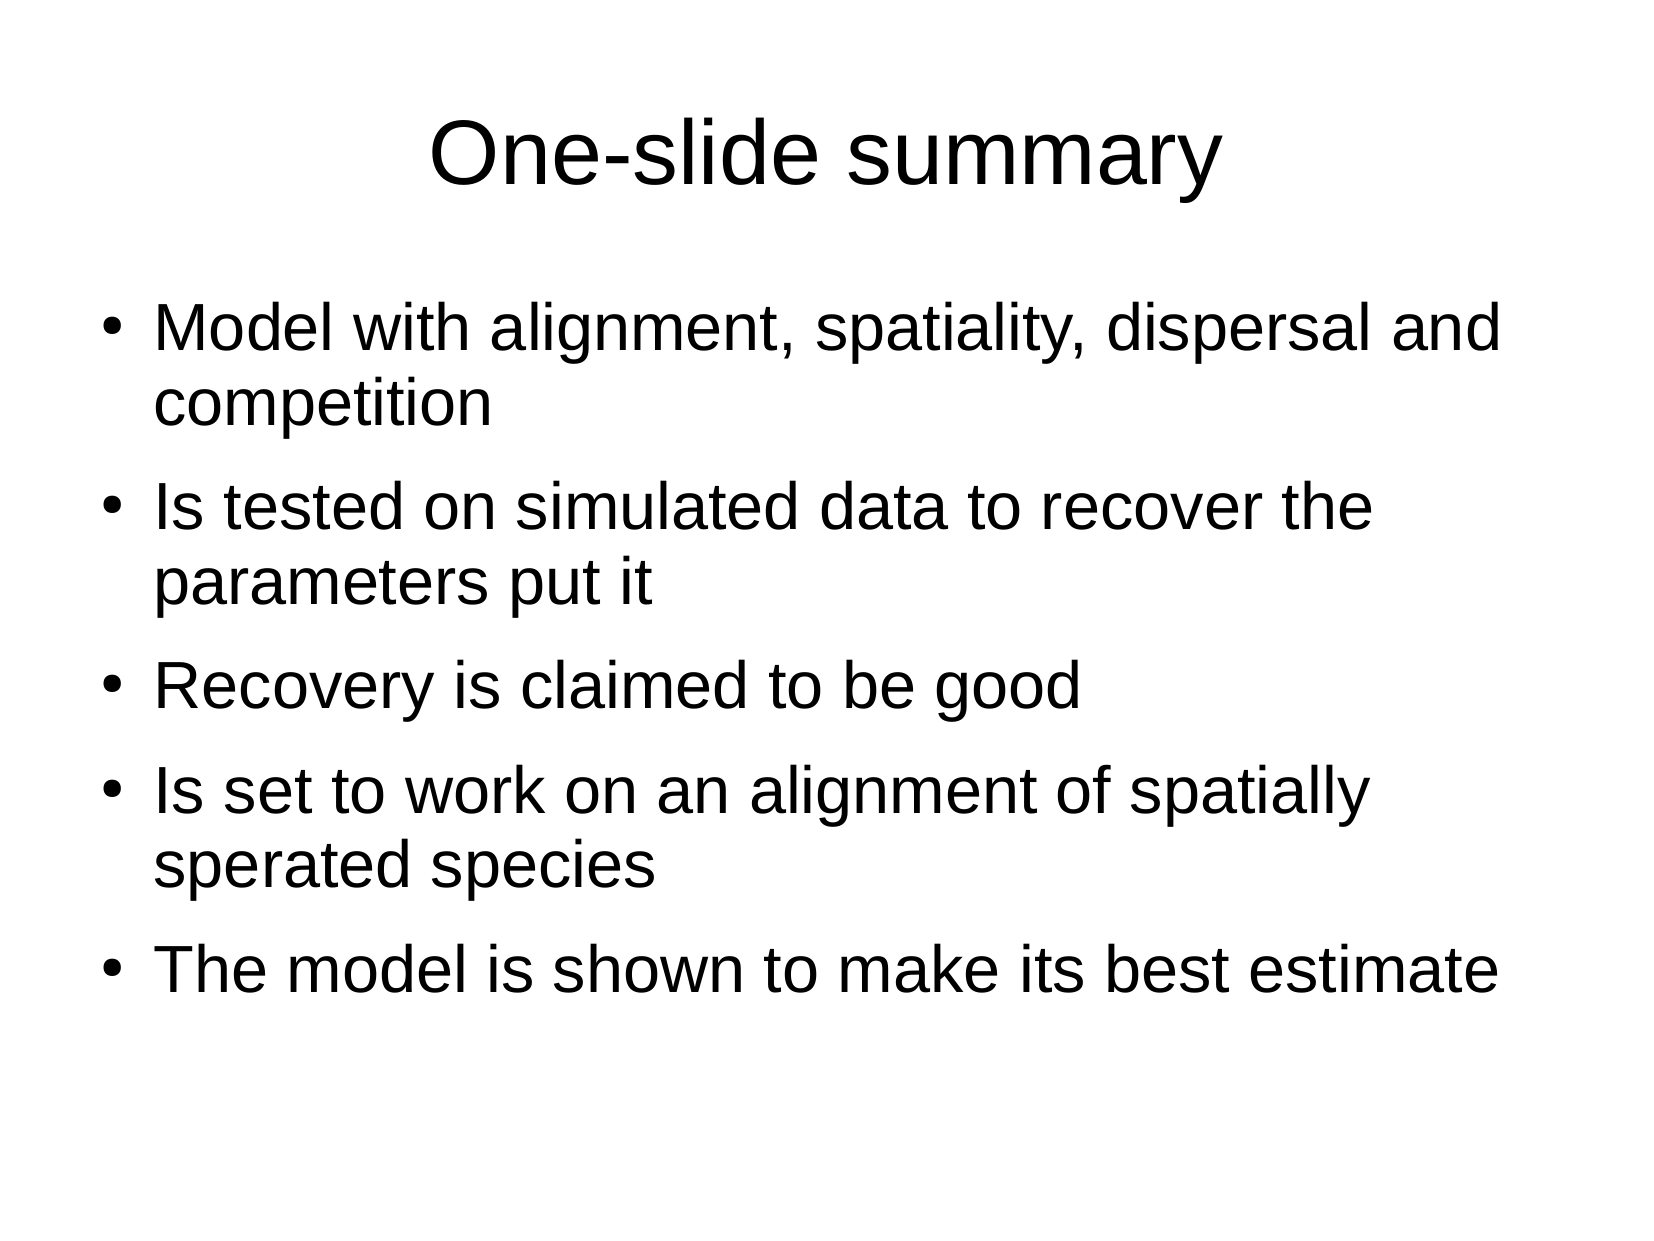

# One-slide summary
Model with alignment, spatiality, dispersal and competition
Is tested on simulated data to recover the parameters put it
Recovery is claimed to be good
Is set to work on an alignment of spatially sperated species
The model is shown to make its best estimate